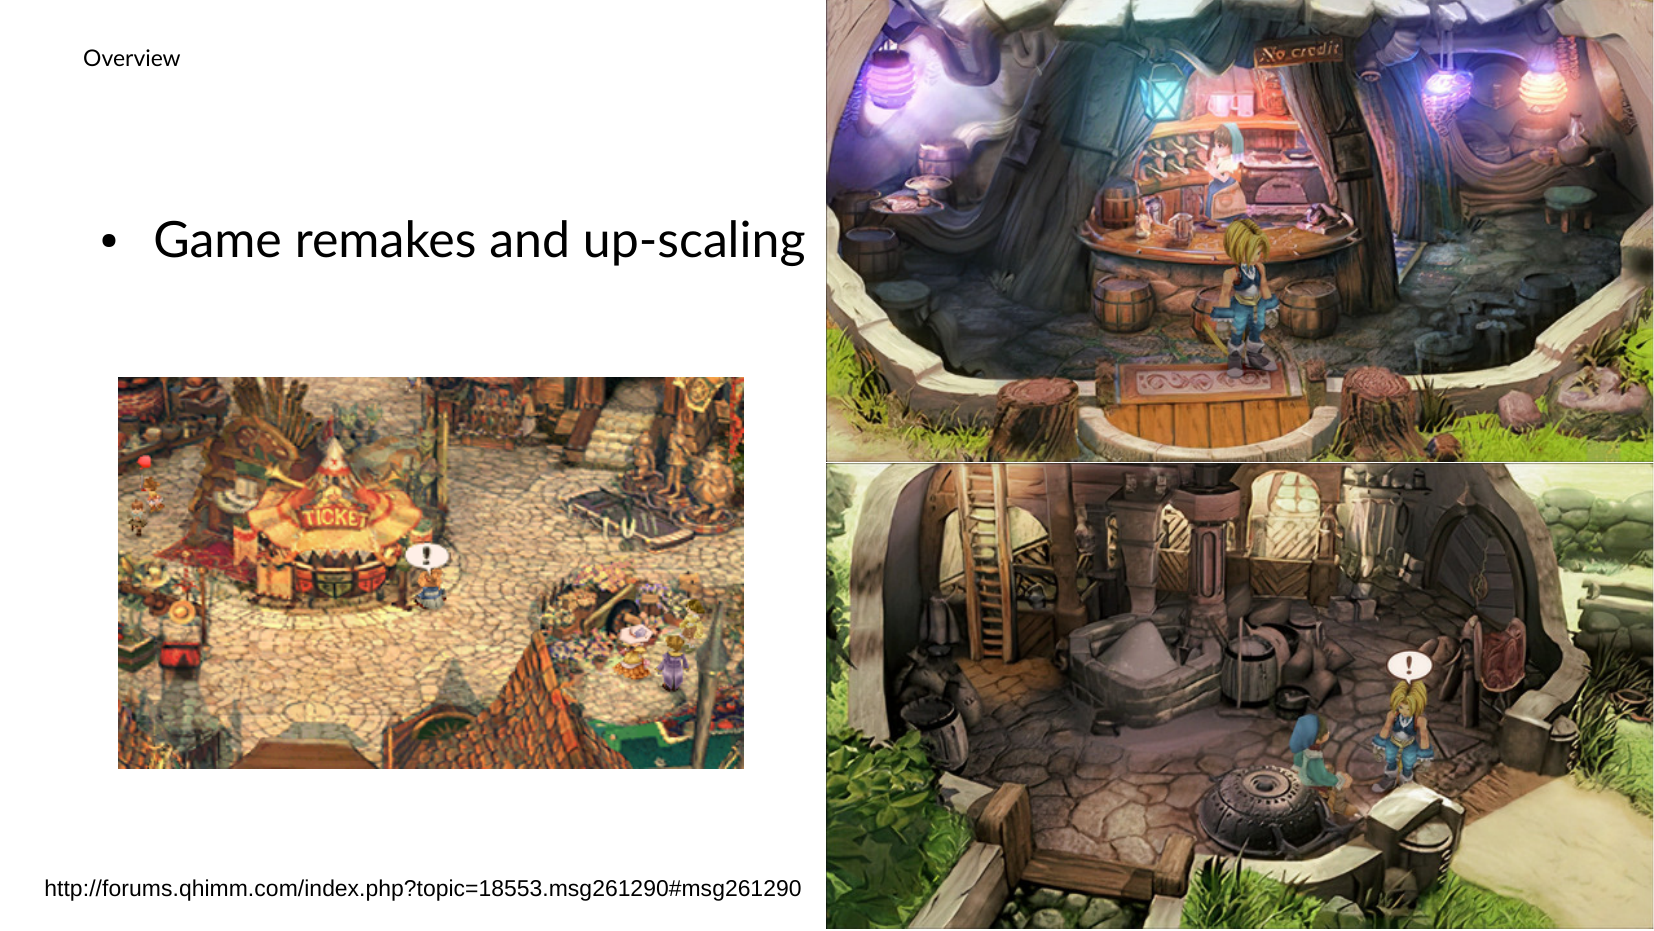

# Overview
Game remakes and up-scaling
http://forums.qhimm.com/index.php?topic=18553.msg261290#msg261290